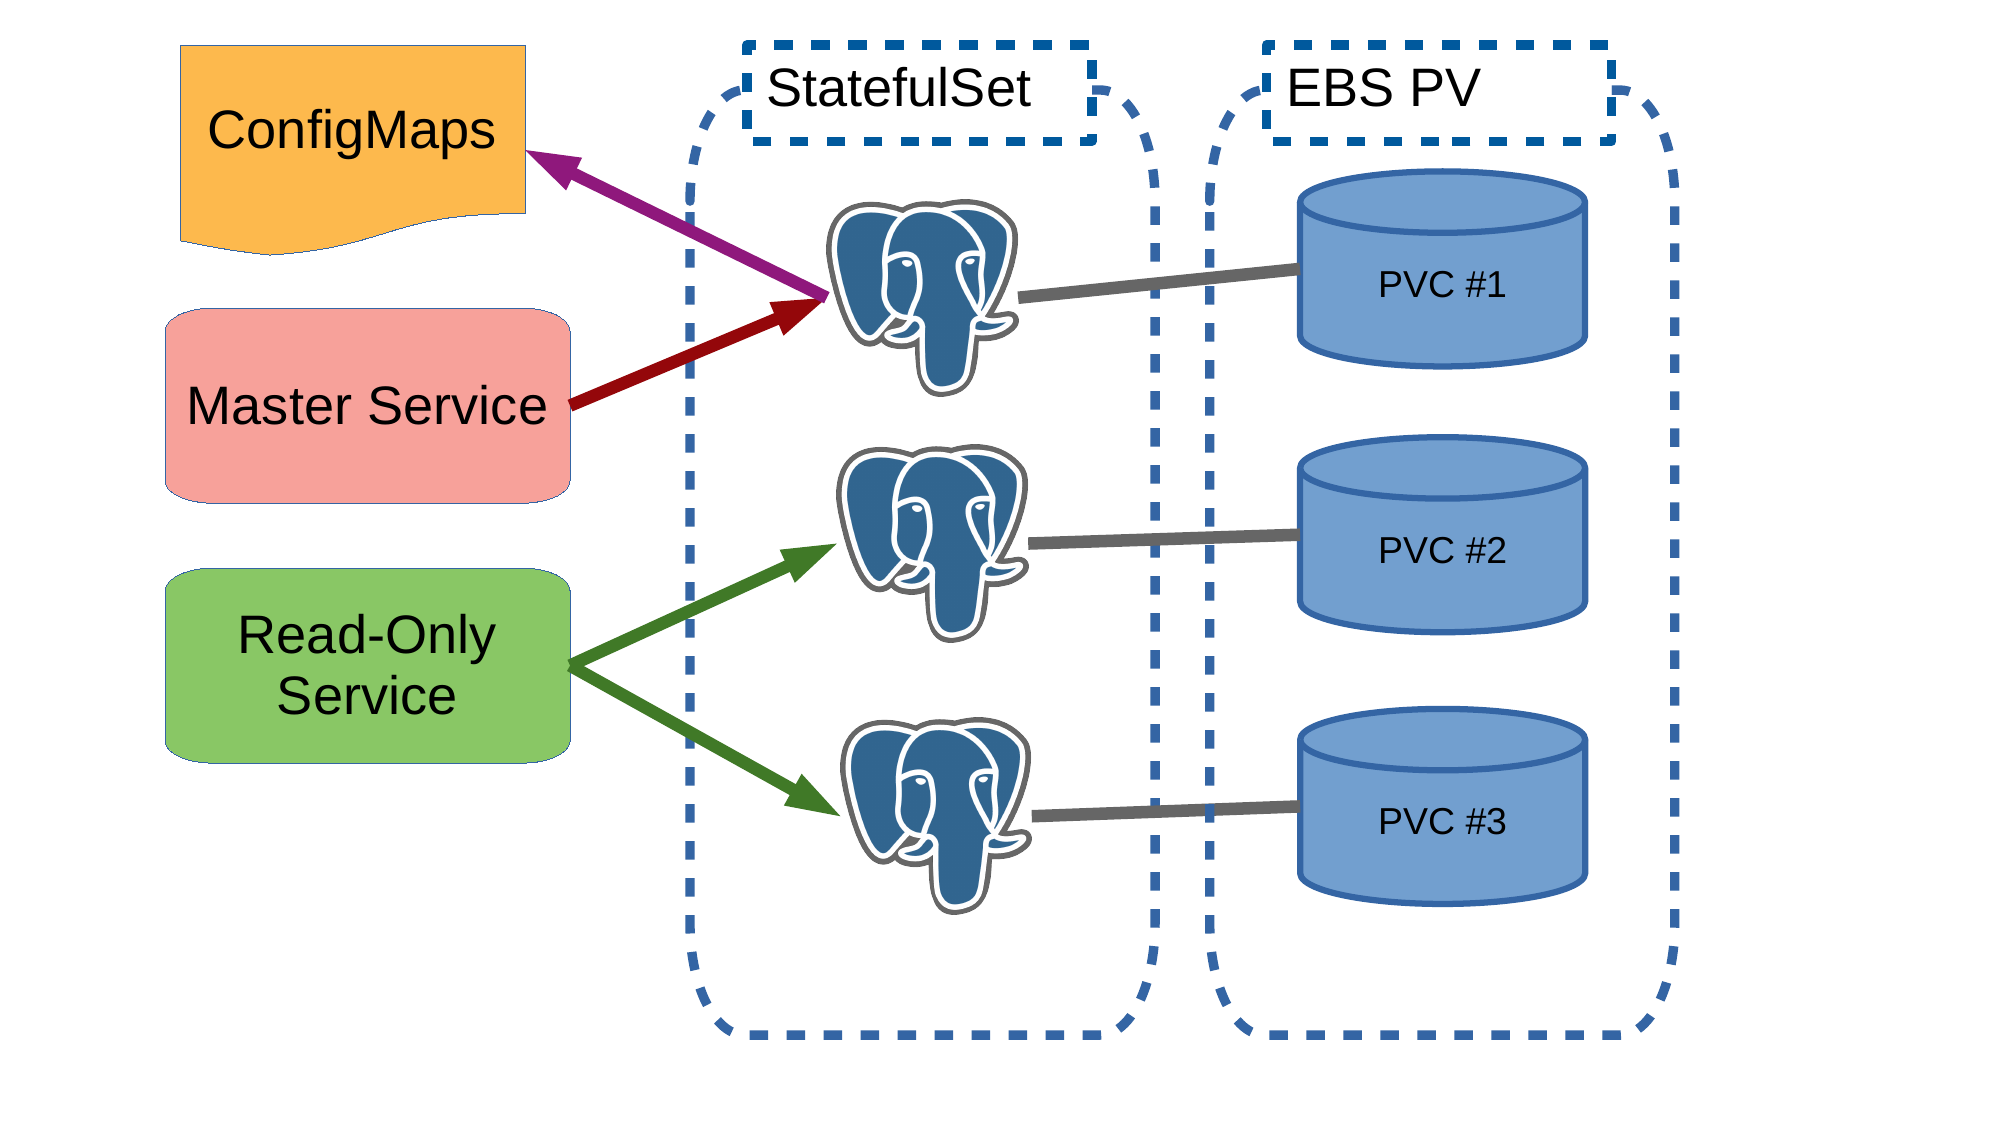

ConfigMaps
StatefulSet
EBS PV
PVC #1
Master Service
PVC #2
Read-Only
Service
PVC #3